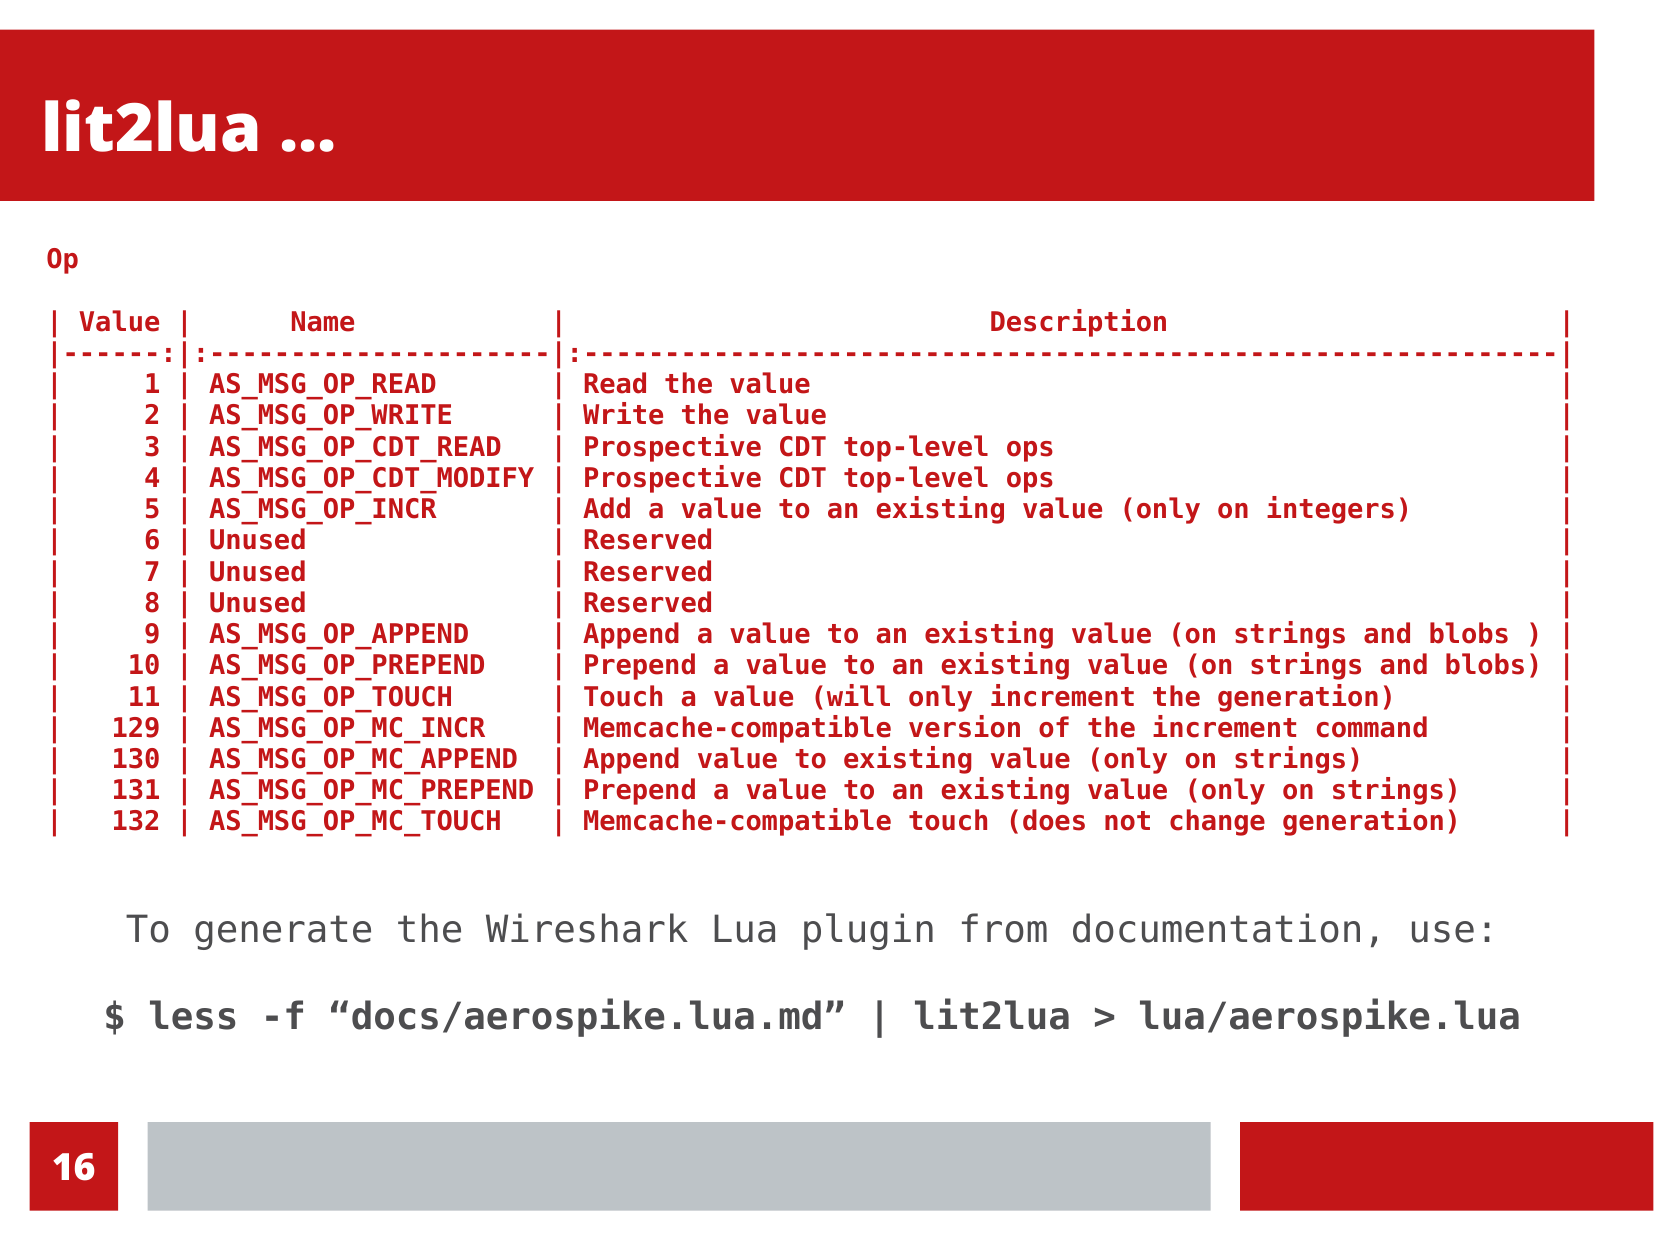

# lit2lua ...
Op
| Value | Name | Description |
|------:|:---------------------|:------------------------------------------------------------|
| 1 | AS_MSG_OP_READ | Read the value |
| 2 | AS_MSG_OP_WRITE | Write the value |
| 3 | AS_MSG_OP_CDT_READ | Prospective CDT top-level ops |
| 4 | AS_MSG_OP_CDT_MODIFY | Prospective CDT top-level ops |
| 5 | AS_MSG_OP_INCR | Add a value to an existing value (only on integers) |
| 6 | Unused | Reserved |
| 7 | Unused | Reserved |
| 8 | Unused | Reserved |
| 9 | AS_MSG_OP_APPEND | Append a value to an existing value (on strings and blobs ) |
| 10 | AS_MSG_OP_PREPEND | Prepend a value to an existing value (on strings and blobs) |
| 11 | AS_MSG_OP_TOUCH | Touch a value (will only increment the generation) |
| 129 | AS_MSG_OP_MC_INCR | Memcache-compatible version of the increment command |
| 130 | AS_MSG_OP_MC_APPEND | Append value to existing value (only on strings) |
| 131 | AS_MSG_OP_MC_PREPEND | Prepend a value to an existing value (only on strings) |
| 132 | AS_MSG_OP_MC_TOUCH | Memcache-compatible touch (does not change generation) |
 To generate the Wireshark Lua plugin from documentation, use:
$ less -f “docs/aerospike.lua.md” | lit2lua > lua/aerospike.lua
16